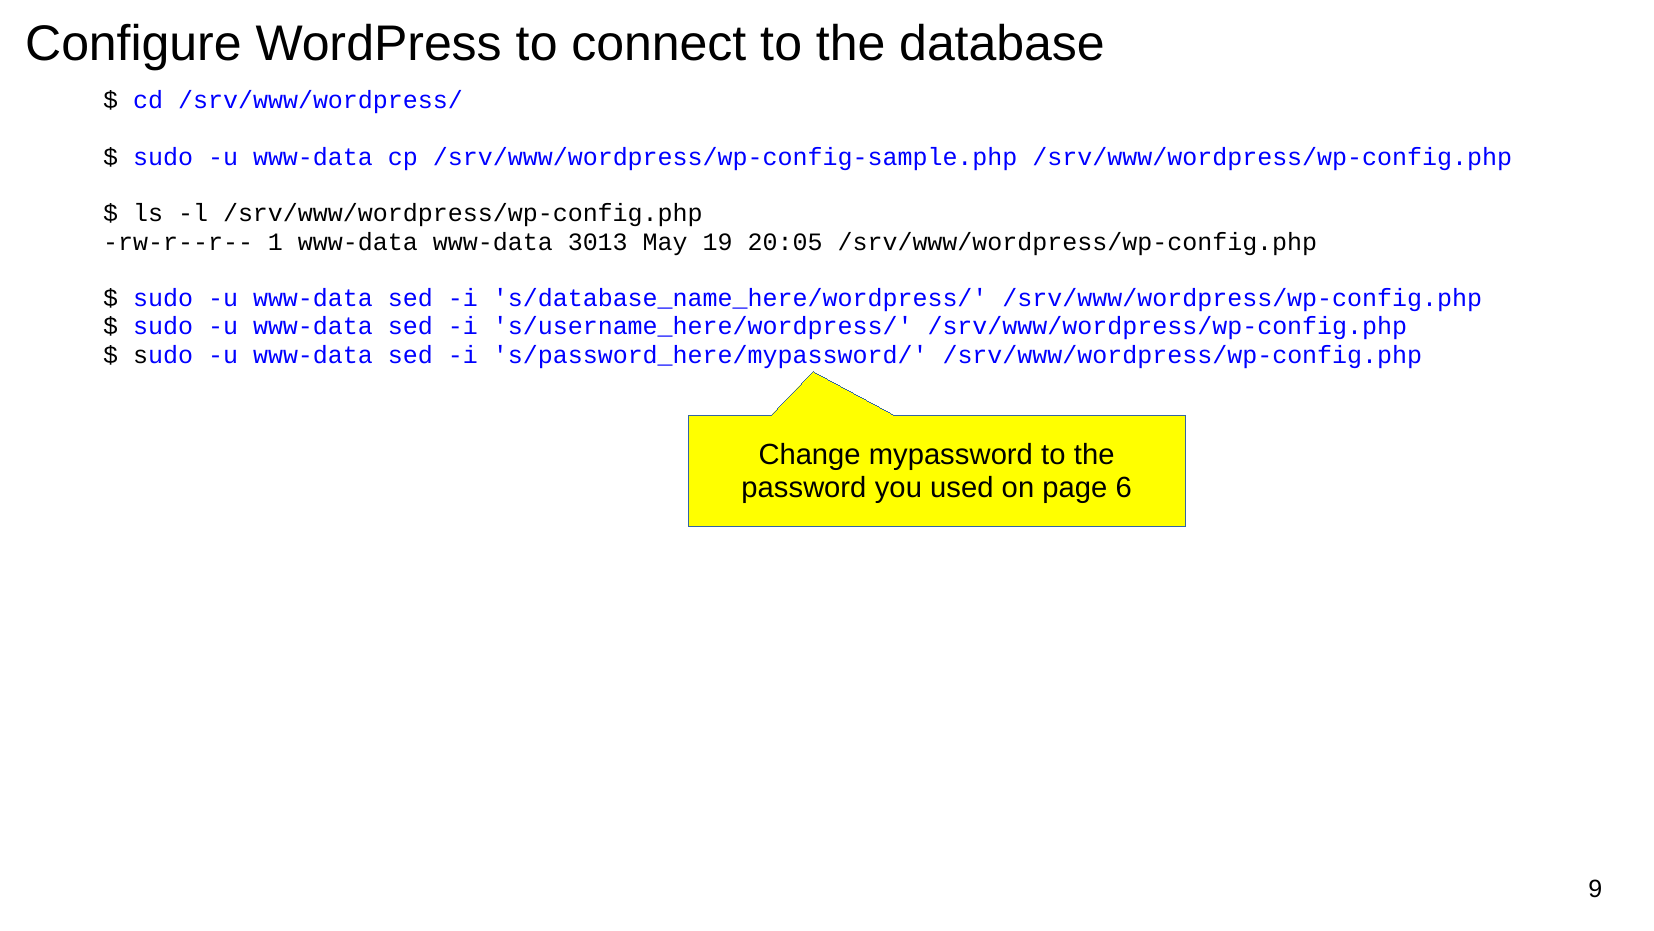

# Configure WordPress to connect to the database
$ cd /srv/www/wordpress/
$ sudo -u www-data cp /srv/www/wordpress/wp-config-sample.php /srv/www/wordpress/wp-config.php
$ ls -l /srv/www/wordpress/wp-config.php
-rw-r--r-- 1 www-data www-data 3013 May 19 20:05 /srv/www/wordpress/wp-config.php
$ sudo -u www-data sed -i 's/database_name_here/wordpress/' /srv/www/wordpress/wp-config.php
$ sudo -u www-data sed -i 's/username_here/wordpress/' /srv/www/wordpress/wp-config.php
$ sudo -u www-data sed -i 's/password_here/mypassword/' /srv/www/wordpress/wp-config.php
Change mypassword to the password you used on page 6